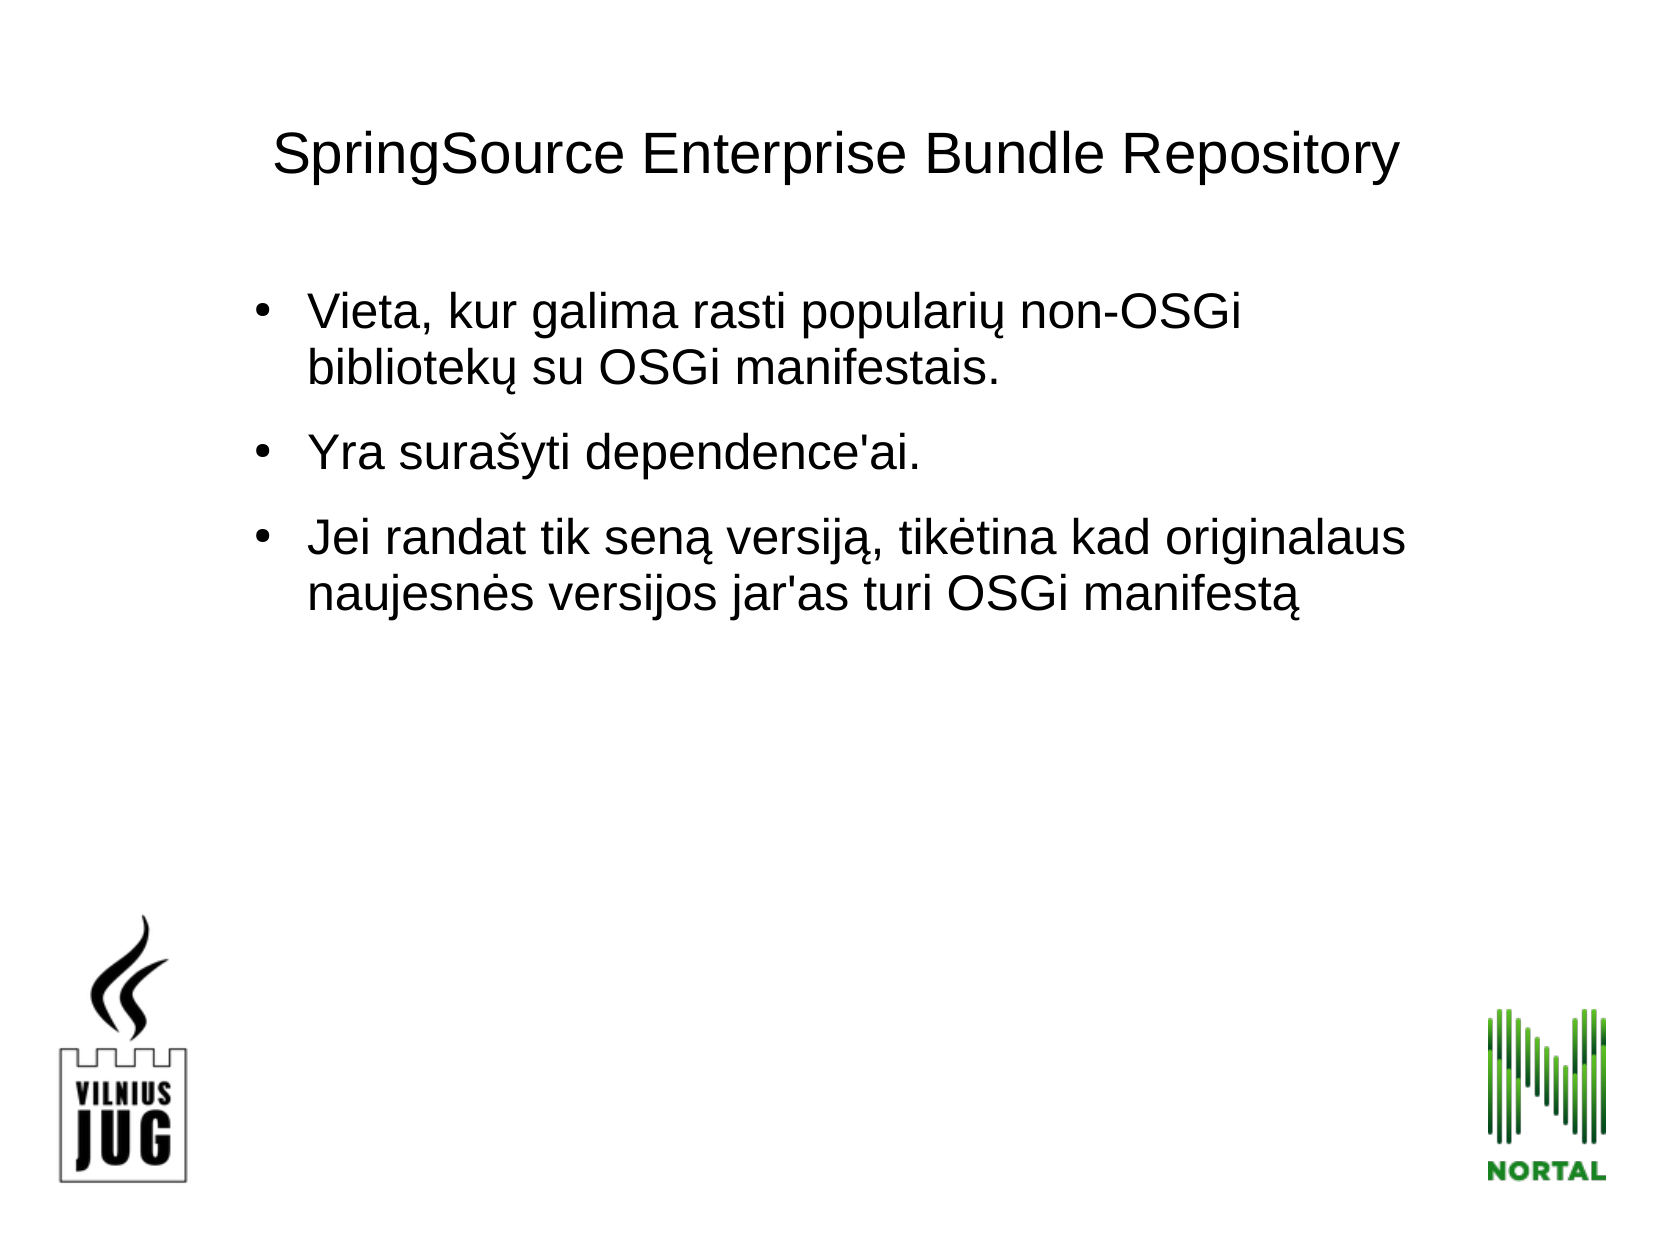

SpringSource Enterprise Bundle Repository
# Vieta, kur galima rasti popularių non-OSGi bibliotekų su OSGi manifestais.
Yra surašyti dependence'ai.
Jei randat tik seną versiją, tikėtina kad originalaus naujesnės versijos jar'as turi OSGi manifestą